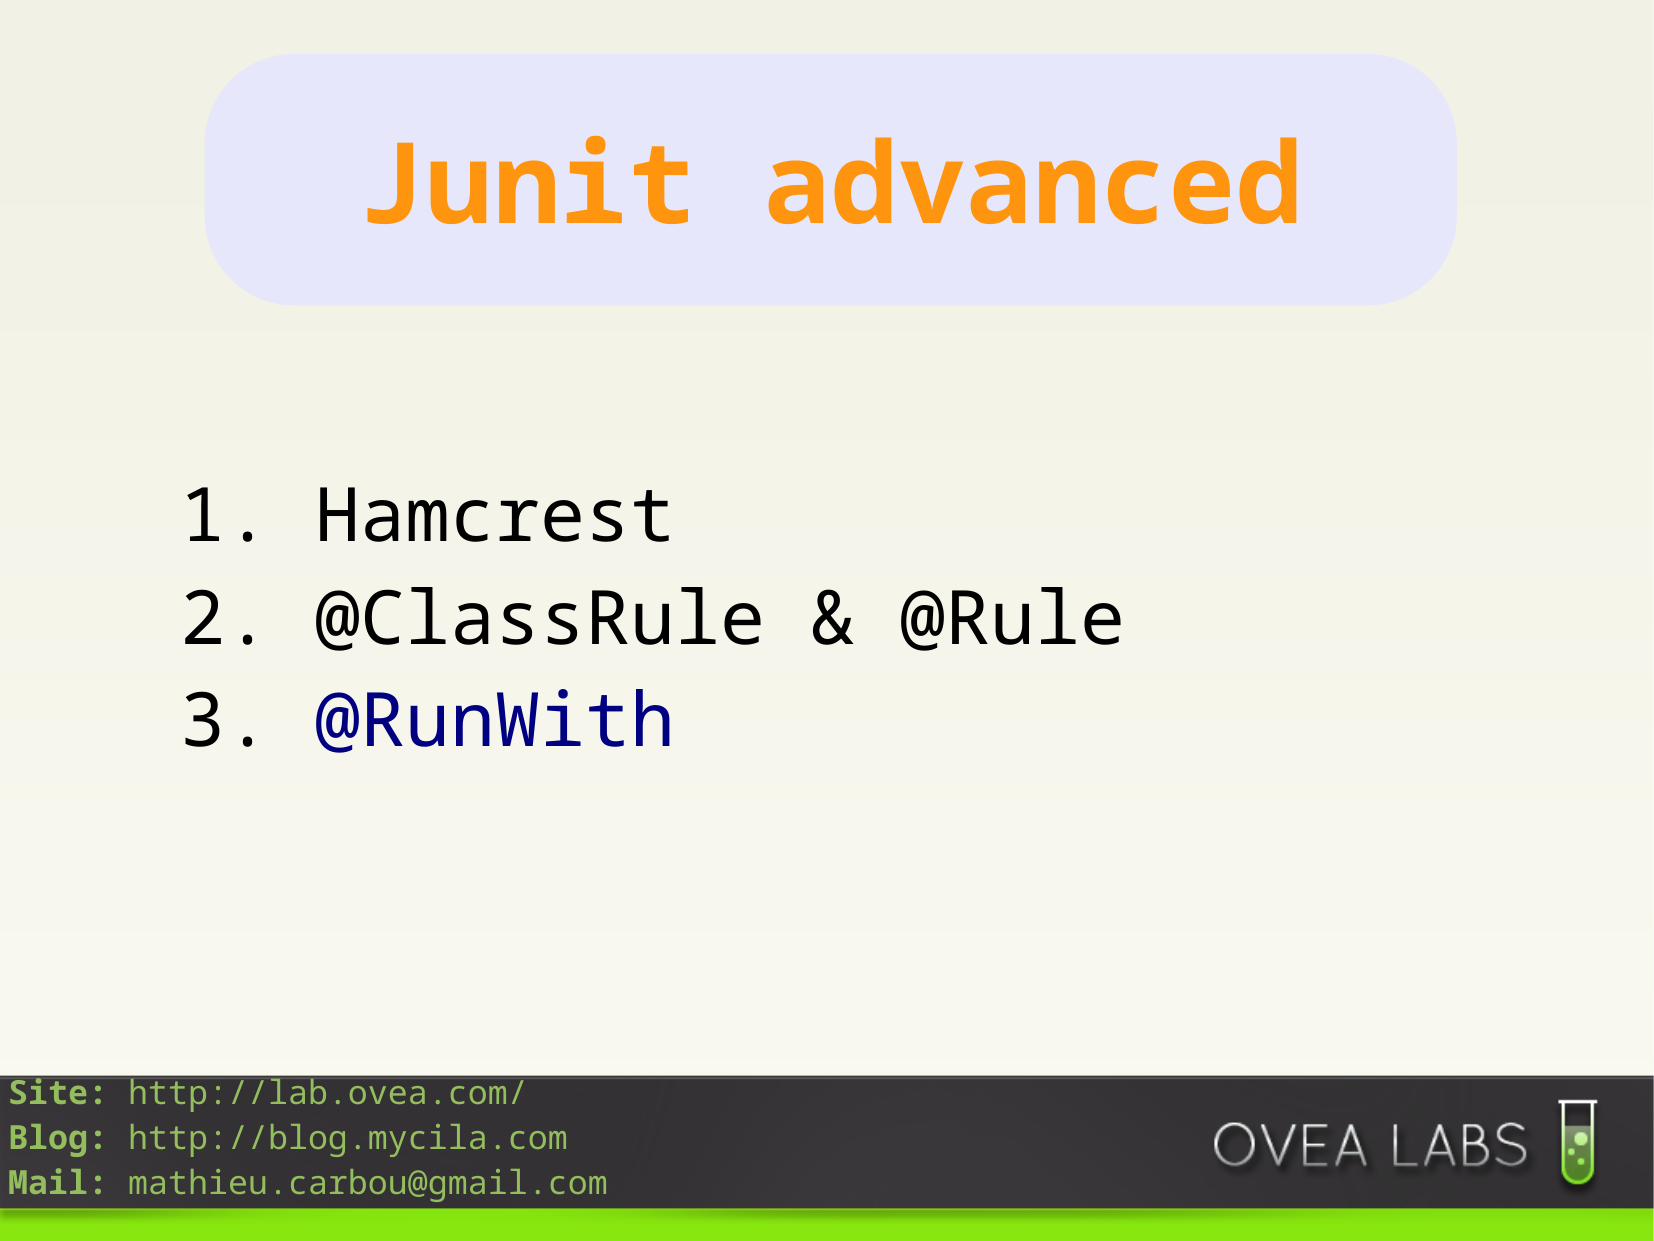

Junit advanced
 Hamcrest
 @ClassRule & @Rule
 @RunWith